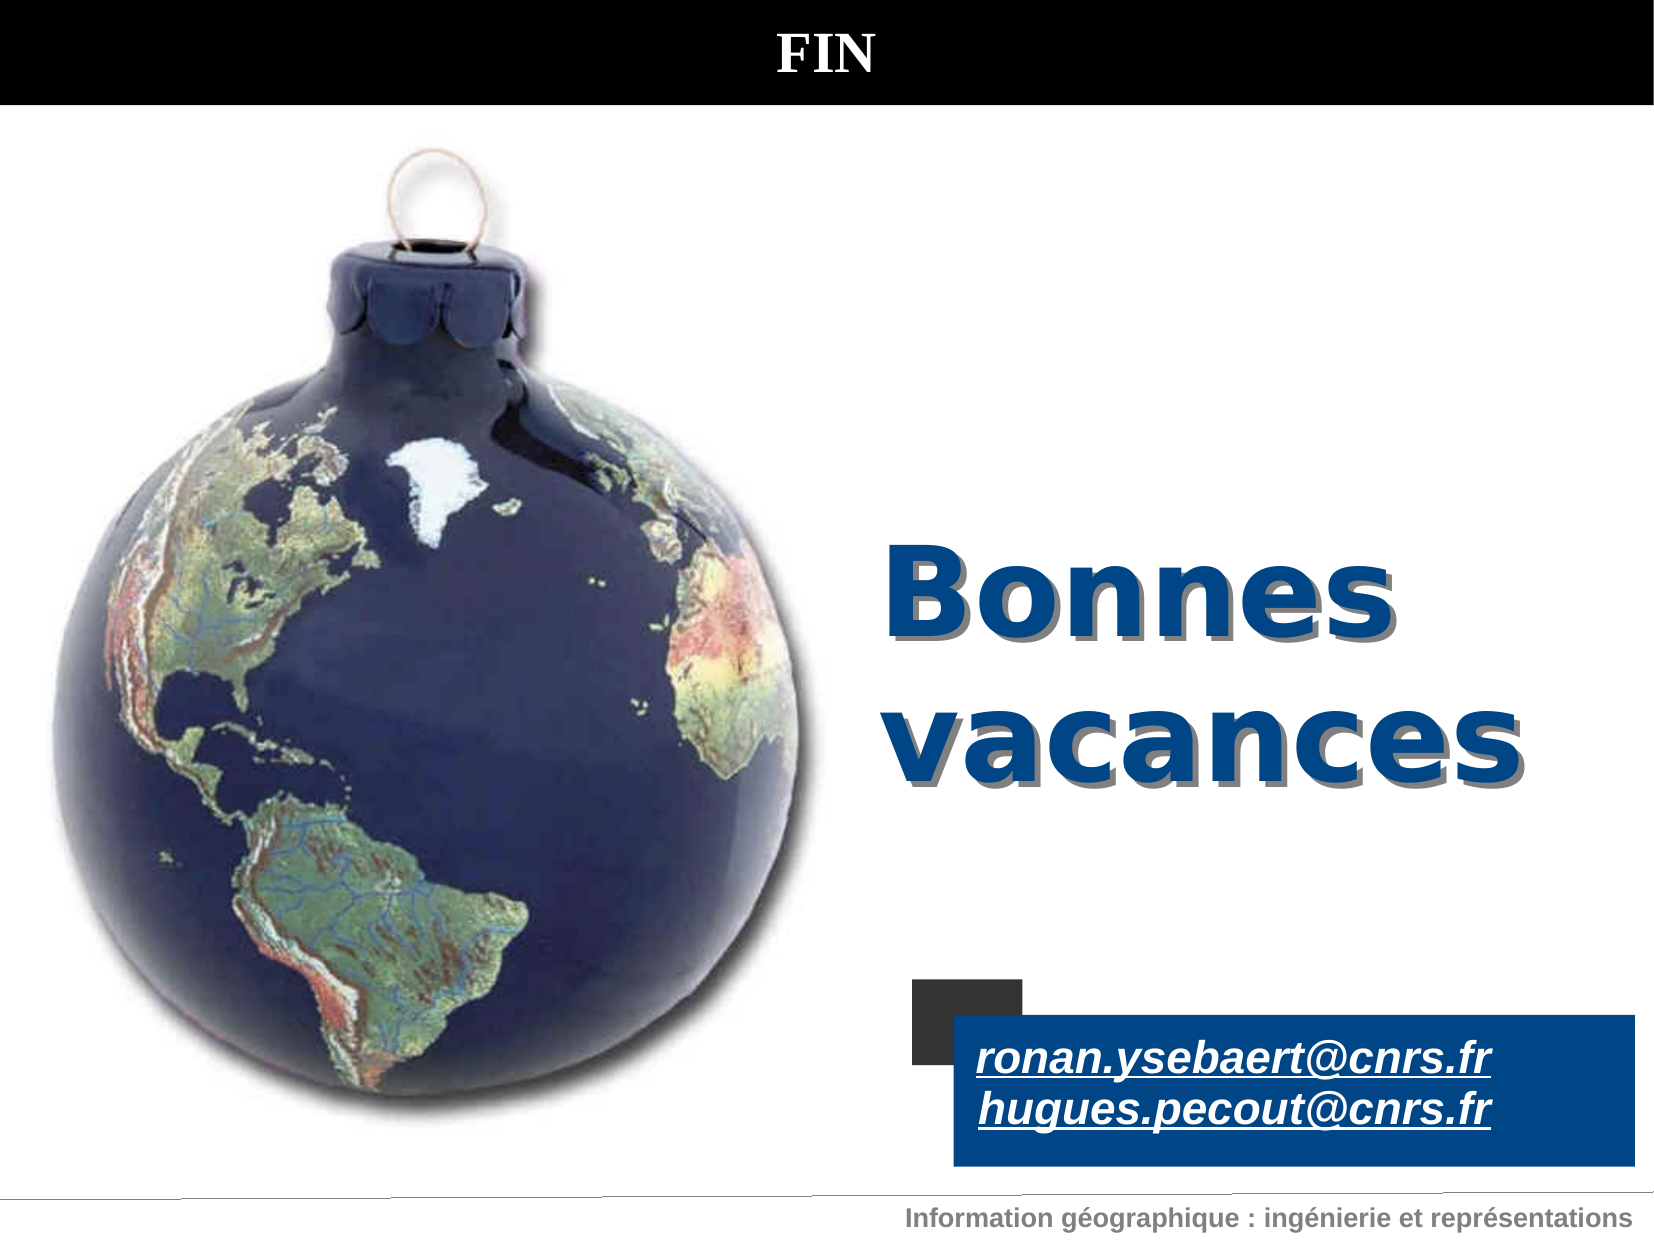

# FIN
Bonnes
vacances
Bonnes
vacances
ronan.ysebaert@cnrs.fr
hugues.pecout@cnrs.fr